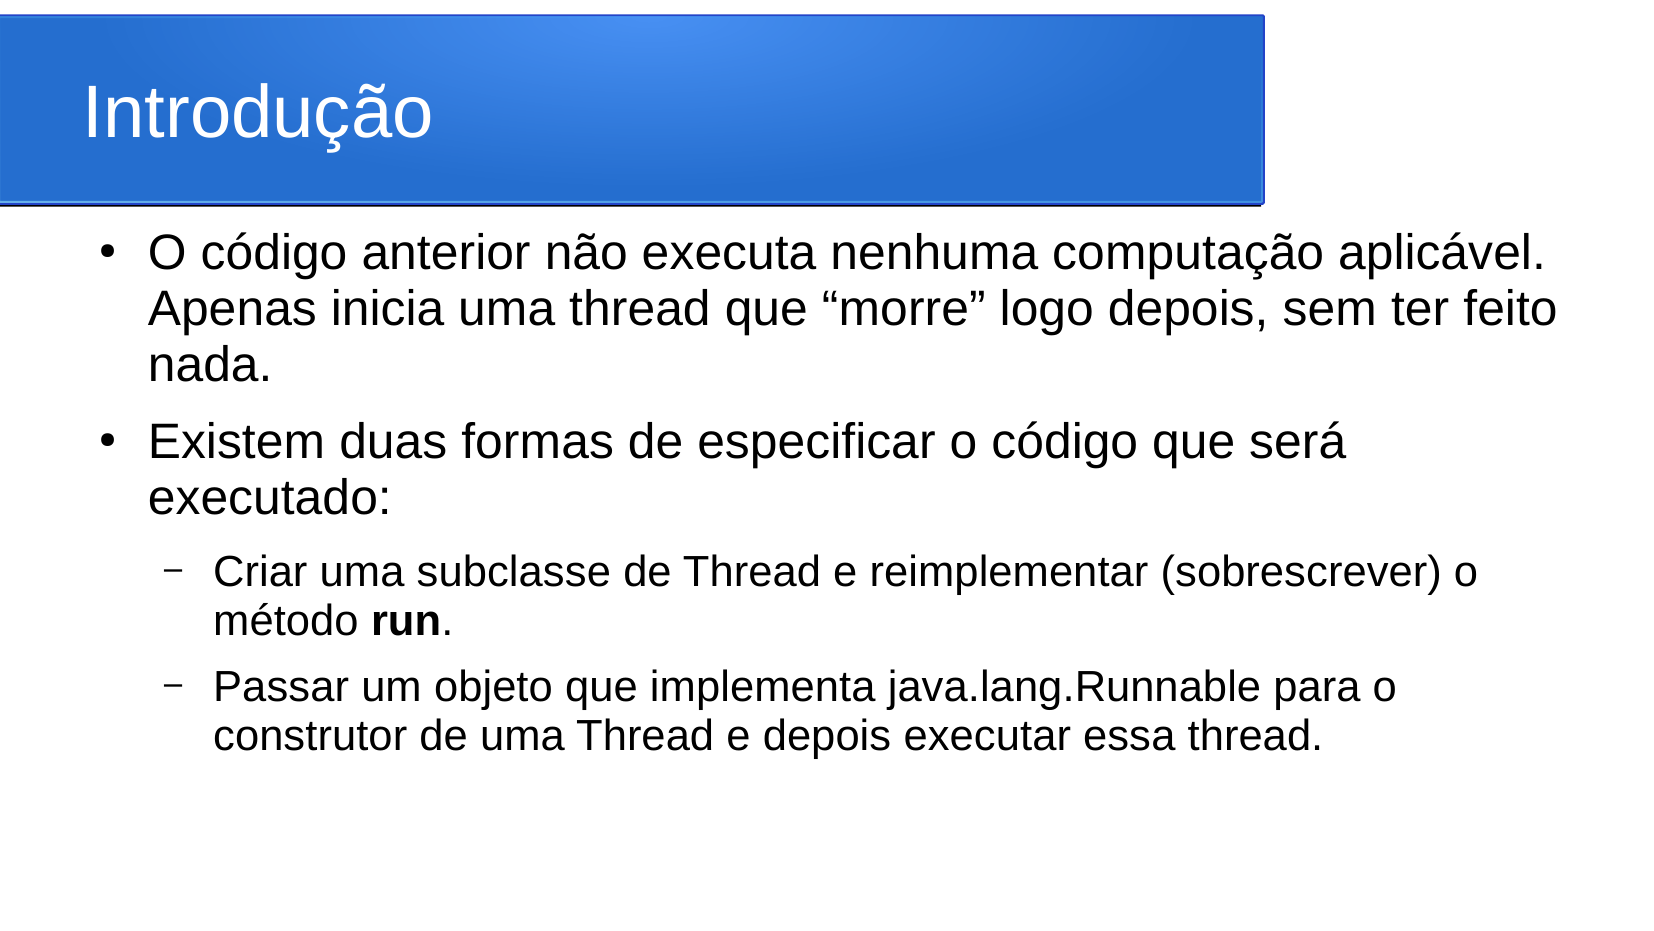

# Introdução
O código anterior não executa nenhuma computação aplicável. Apenas inicia uma thread que “morre” logo depois, sem ter feito nada.
Existem duas formas de especificar o código que será executado:
Criar uma subclasse de Thread e reimplementar (sobrescrever) o método run.
Passar um objeto que implementa java.lang.Runnable para o construtor de uma Thread e depois executar essa thread.